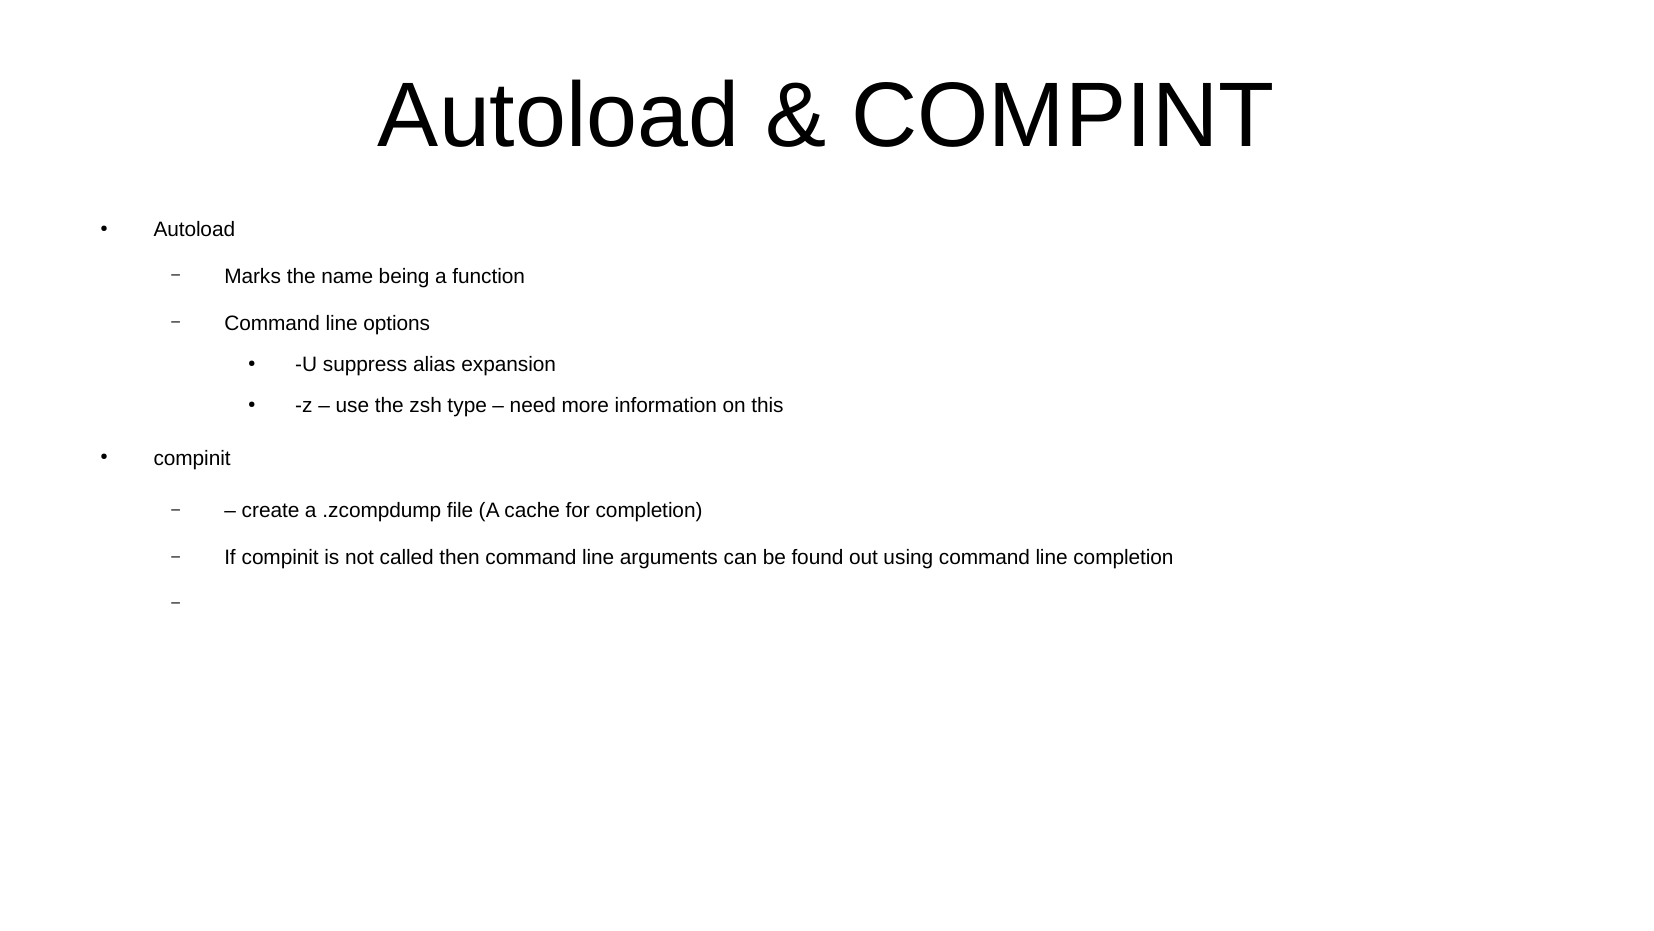

# Autoload & COMPINT
Autoload
Marks the name being a function
Command line options
-U suppress alias expansion
-z – use the zsh type – need more information on this
compinit
– create a .zcompdump file (A cache for completion)
If compinit is not called then command line arguments can be found out using command line completion